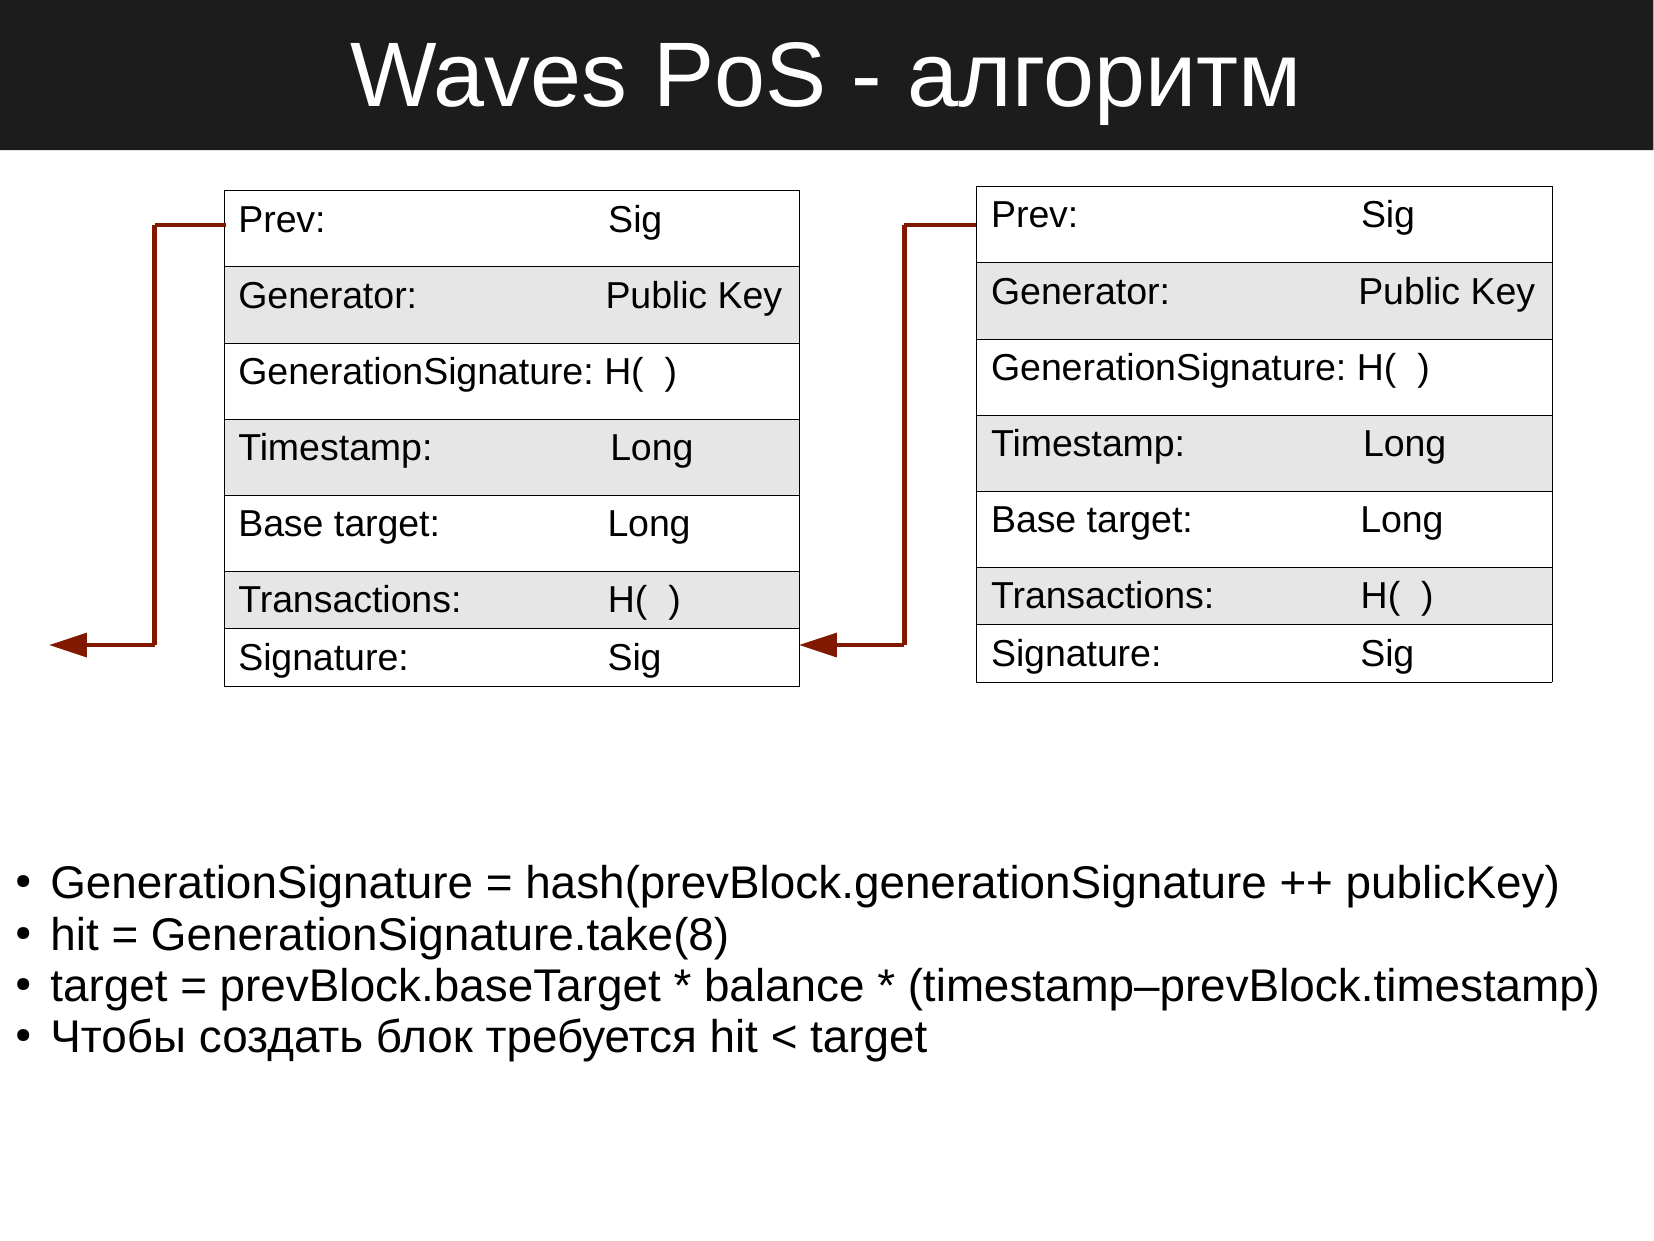

# Waves PoS - алгоритм
| Prev: Sig |
| --- |
| Generator: Public Key |
| GenerationSignature: H( ) |
| Timestamp: Long |
| Base target: Long |
| Transactions: H( ) |
| Signature: Sig |
| Prev: Sig |
| --- |
| Generator: Public Key |
| GenerationSignature: H( ) |
| Timestamp: Long |
| Base target: Long |
| Transactions: H( ) |
| Signature: Sig |
GenerationSignature = hash(prevBlock.generationSignature ++ publicKey)
hit = GenerationSignature.take(8)
target = prevBlock.baseTarget * balance * (timestamp–prevBlock.timestamp)
Чтобы создать блок требуется hit < target